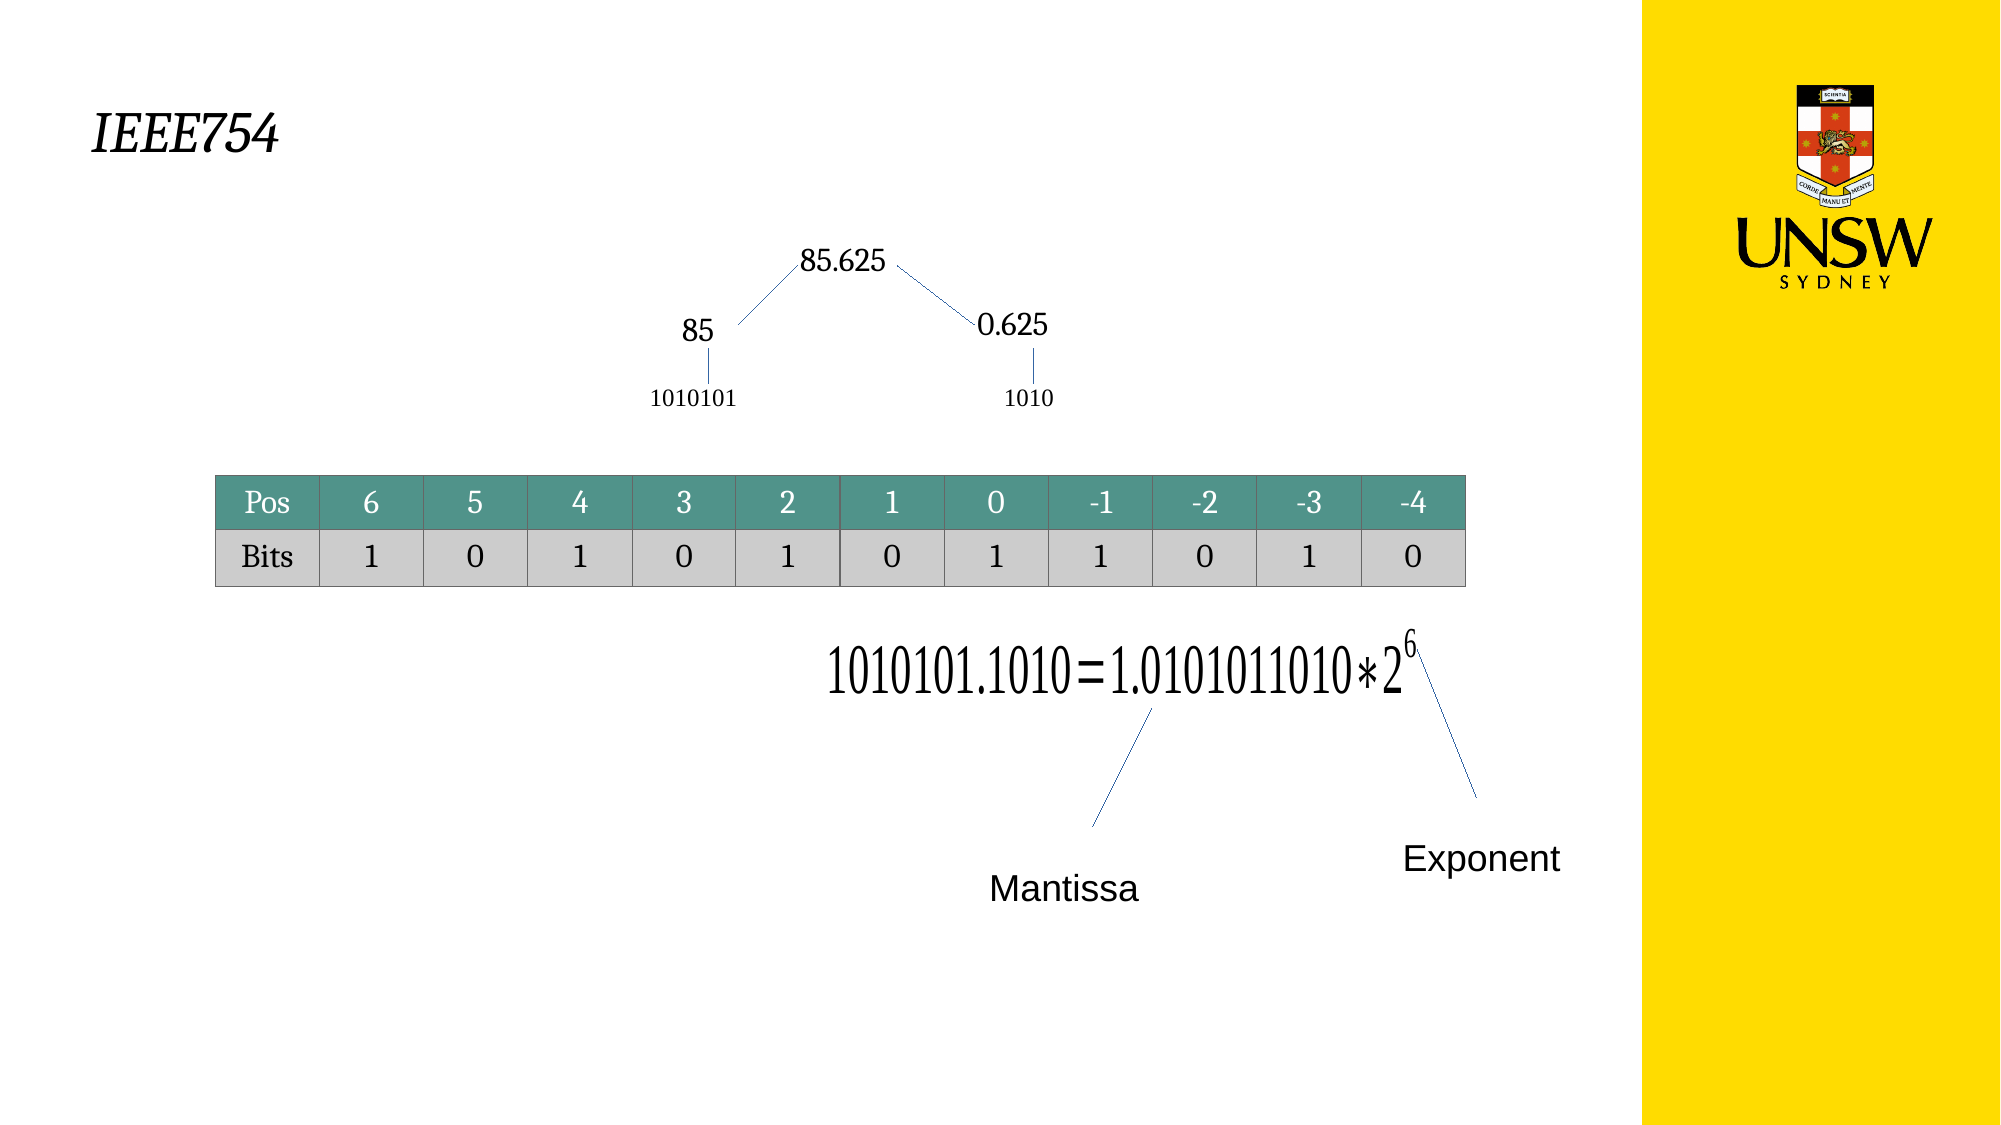

# IEEE754
85.625
0.625
85
| Pos | 6 | 5 | 4 | 3 | 2 | 1 | 0 | -1 | -2 | -3 | -4 |
| --- | --- | --- | --- | --- | --- | --- | --- | --- | --- | --- | --- |
| Bits | 1 | 0 | 1 | 0 | 1 | 0 | 1 | 1 | 0 | 1 | 0 |
Exponent
Mantissa